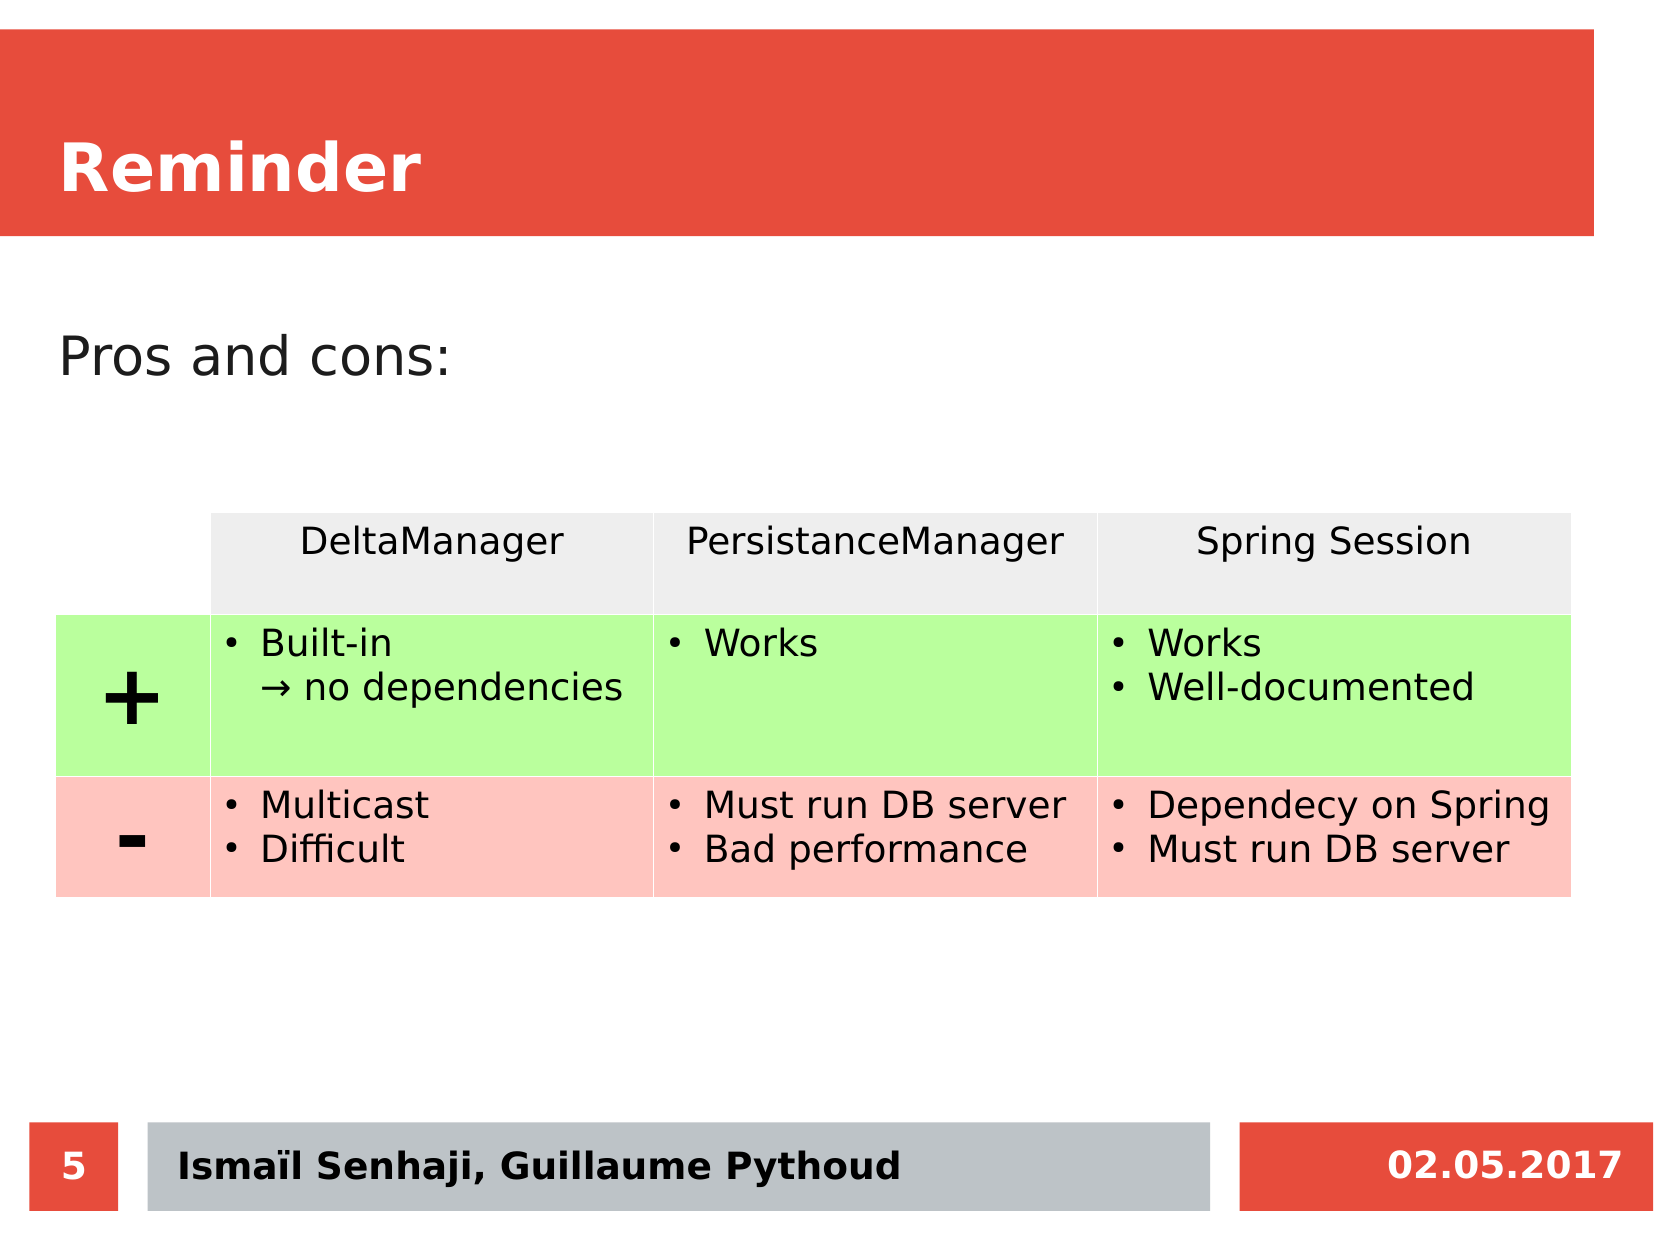

# Reminder
Pros and cons:
| | DeltaManager | PersistanceManager | Spring Session |
| --- | --- | --- | --- |
| + | Built-in → no dependencies | Works | Works Well-documented |
| - | Multicast Difficult | Must run DB server Bad performance | Dependecy on Spring Must run DB server |
5
Ismaïl Senhaji, Guillaume Pythoud
02.05.2017